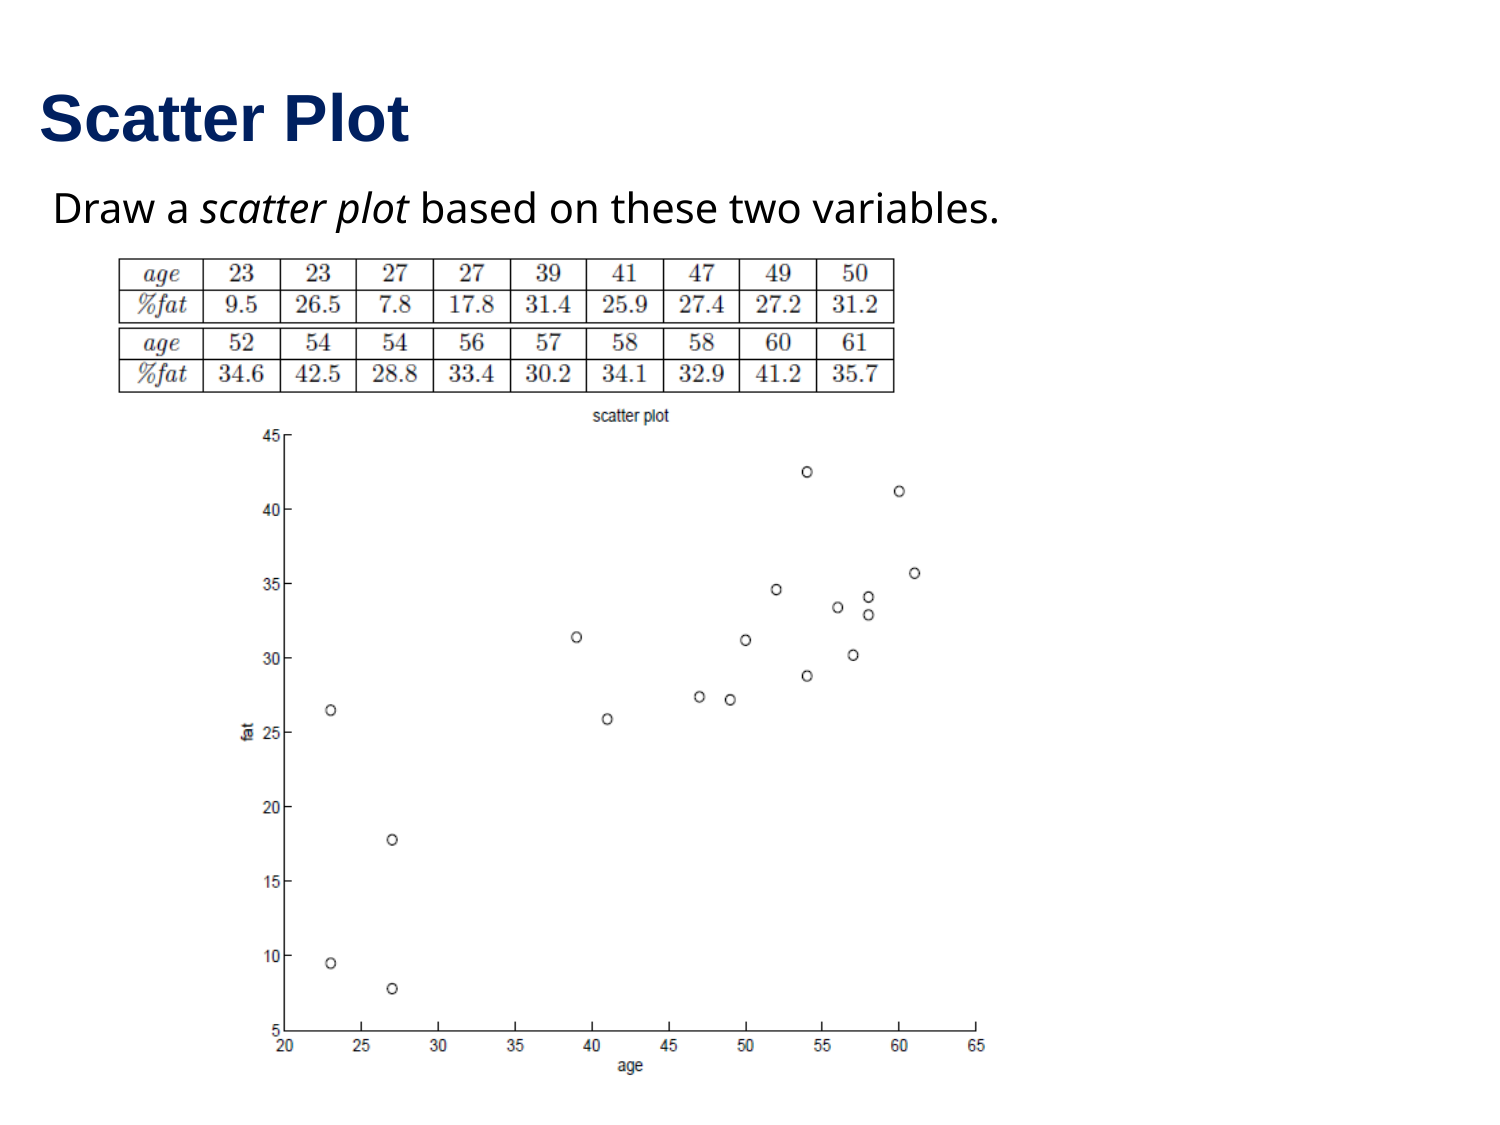

# Scatter Plot
Draw a scatter plot based on these two variables.